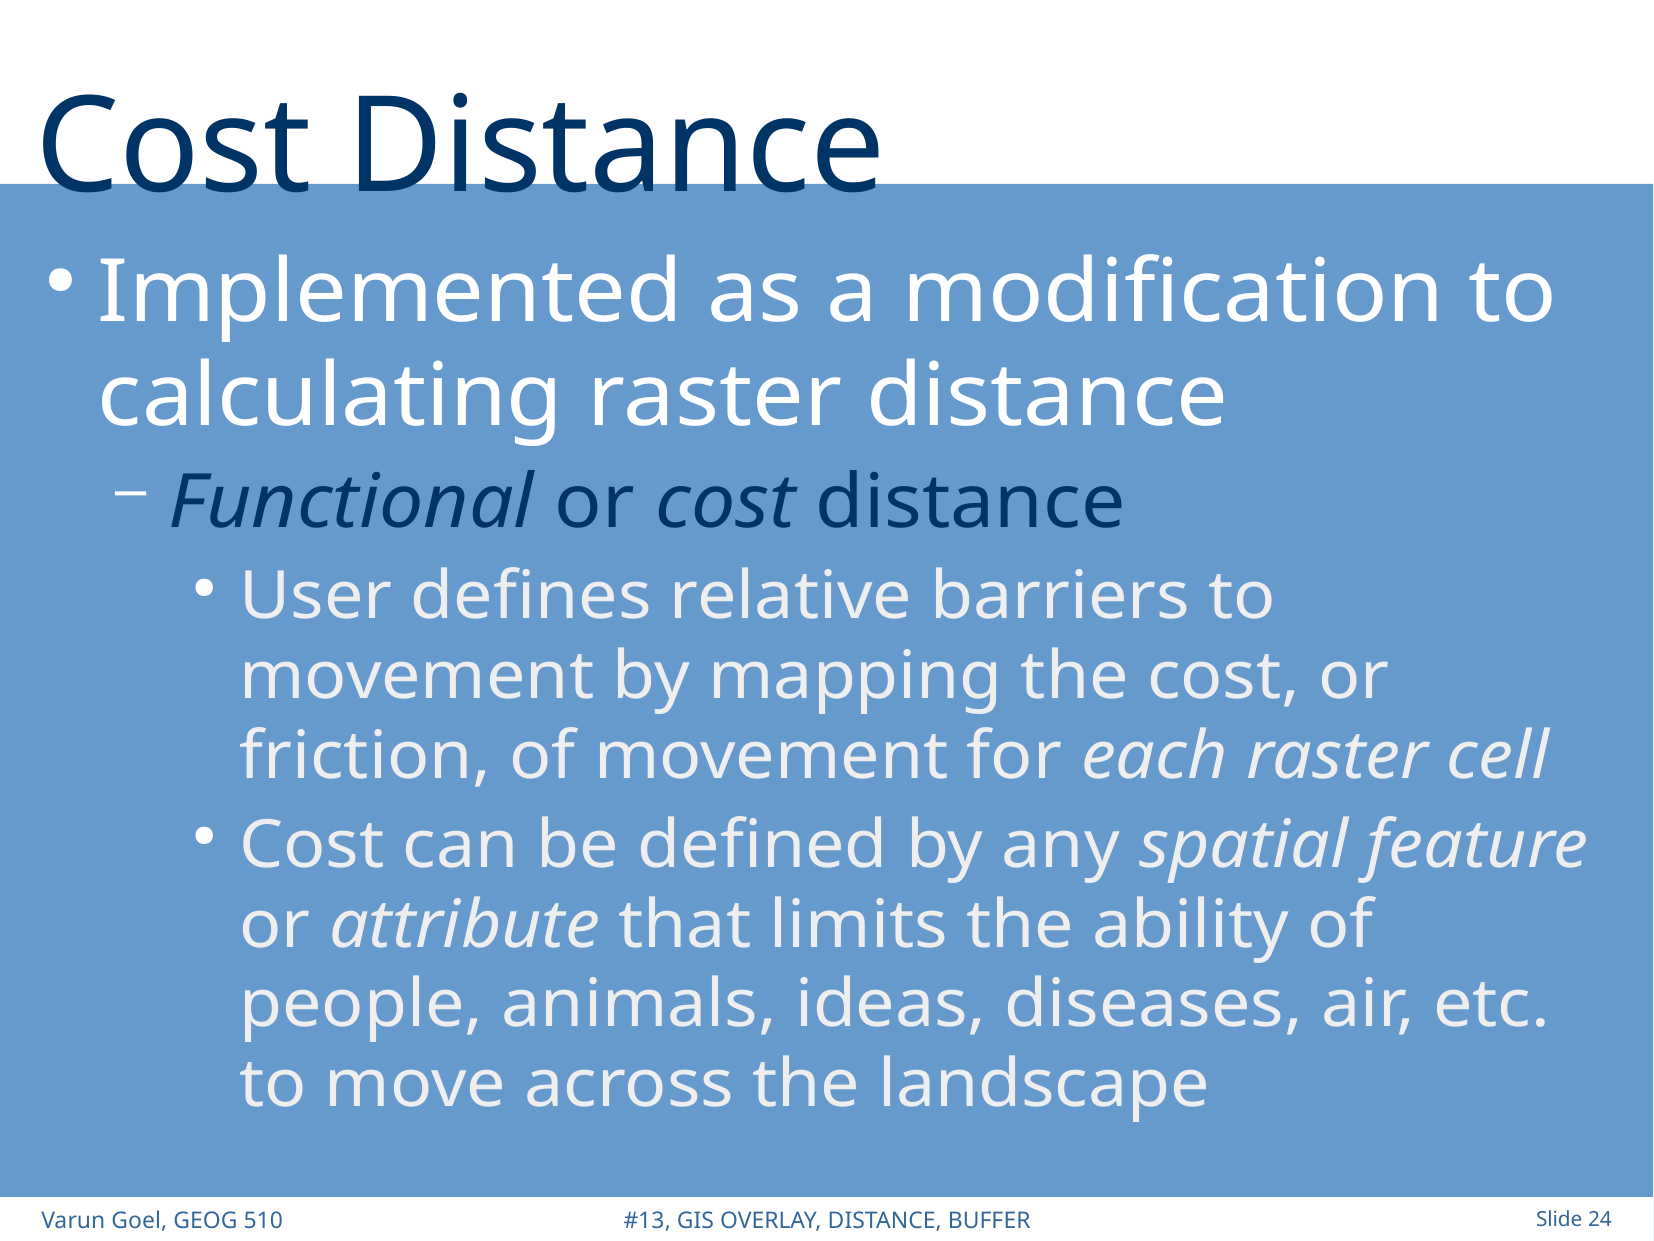

# Cost Distance
Implemented as a modification to calculating raster distance
Functional or cost distance
User defines relative barriers to movement by mapping the cost, or friction, of movement for each raster cell
Cost can be defined by any spatial feature or attribute that limits the ability of people, animals, ideas, diseases, air, etc. to move across the landscape
#13, GIS OVERLAY, DISTANCE, BUFFER
24